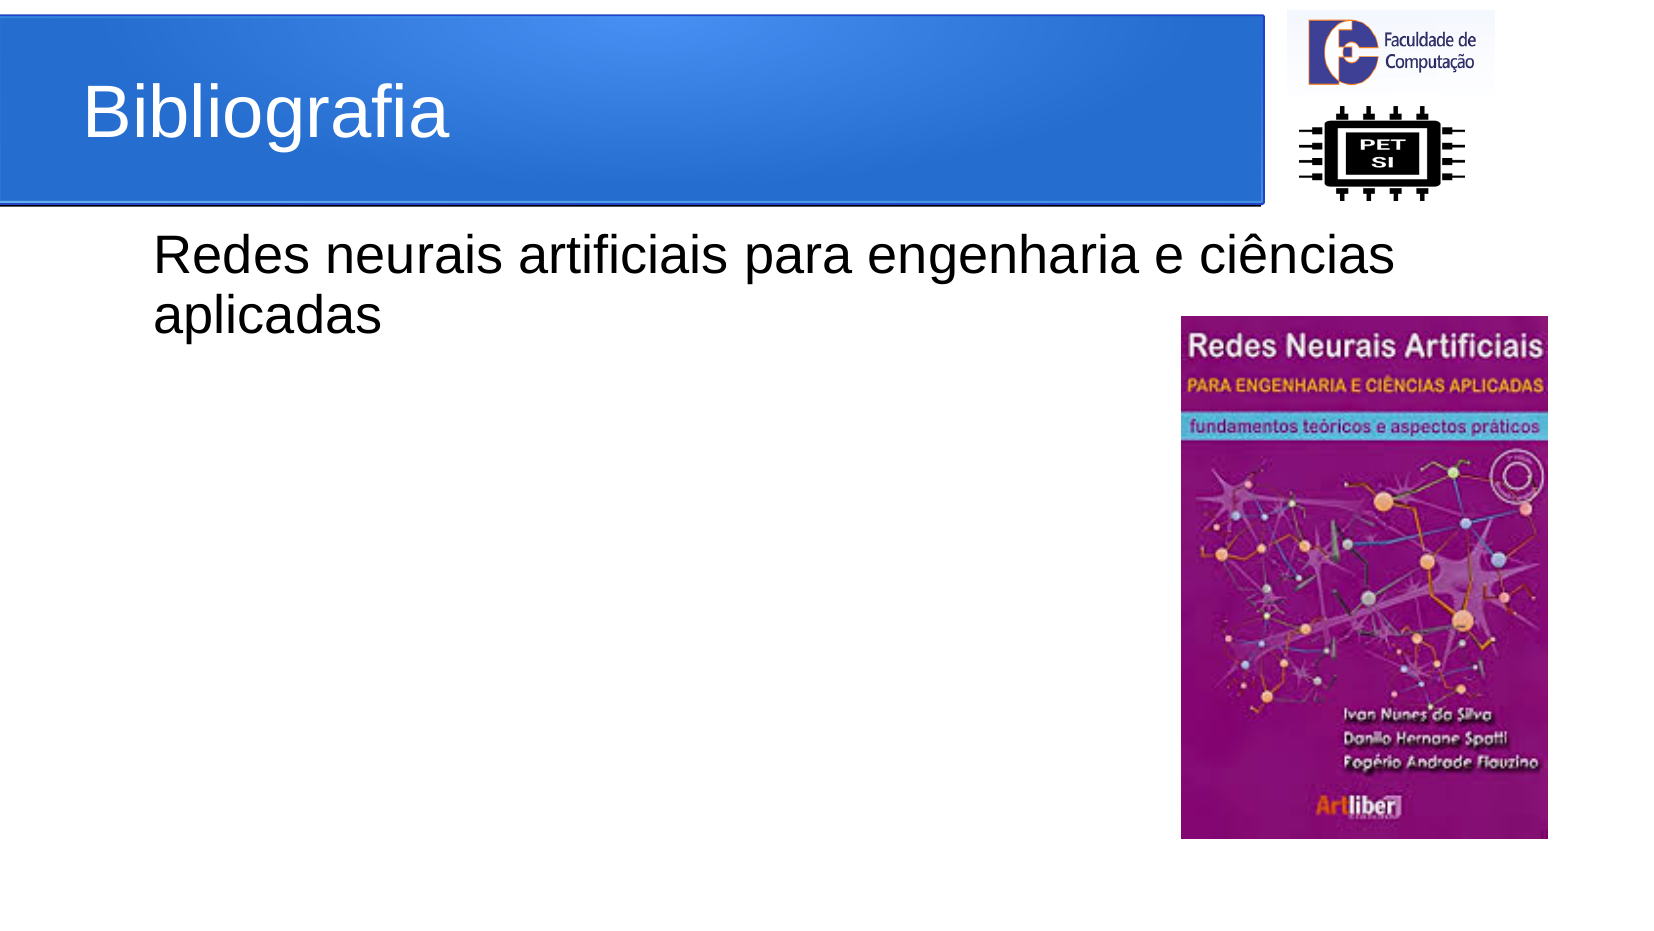

# Bibliografia
Redes neurais artificiais para engenharia e ciências aplicadas